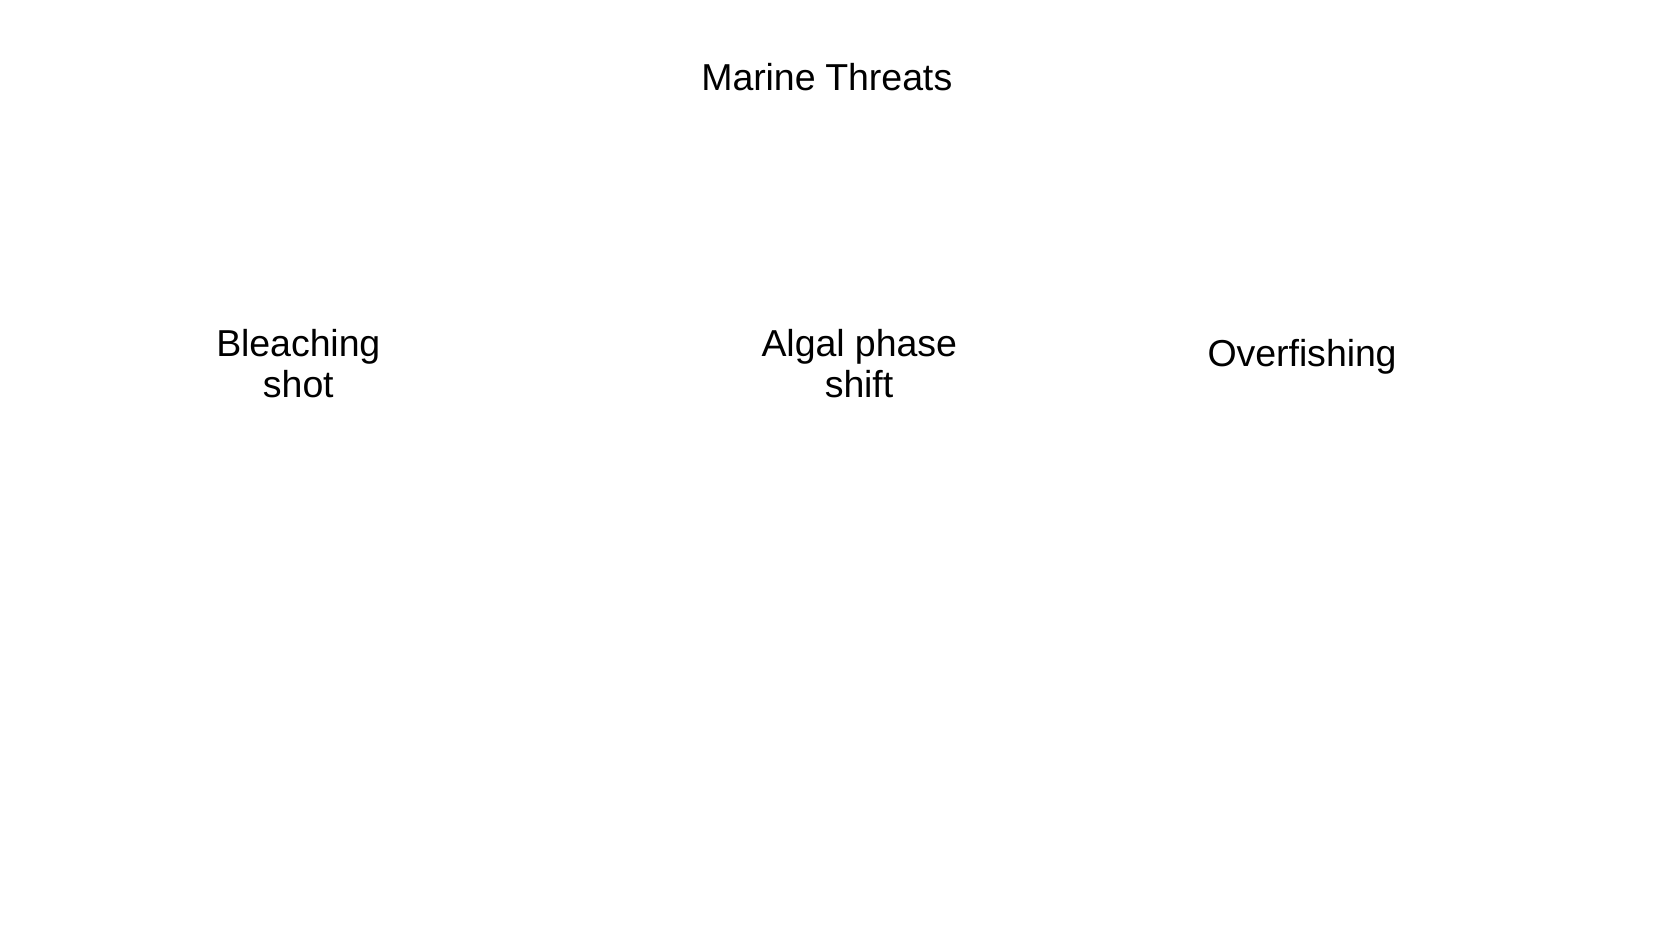

Marine Threats
Bleaching shot
Algal phase shift
Overfishing